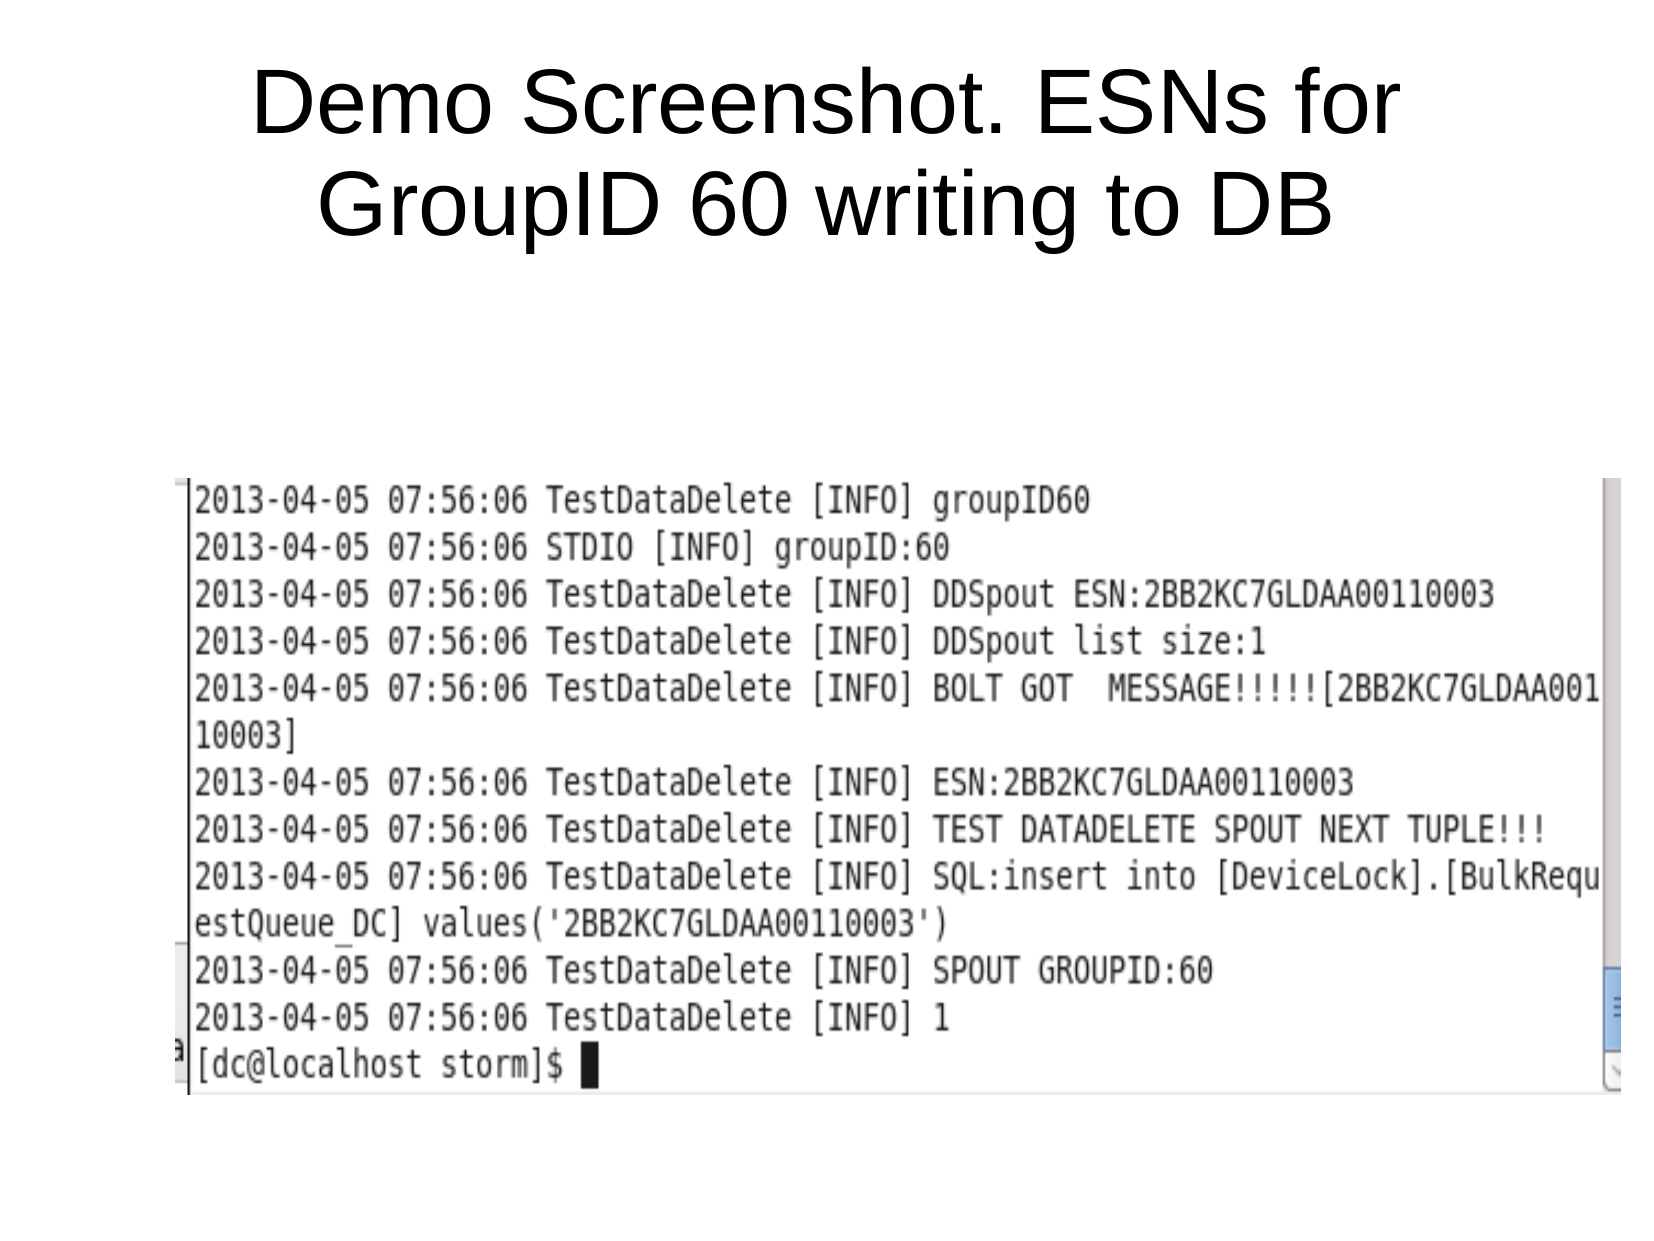

# Demo Screenshot. ESNs for GroupID 60 writing to DB